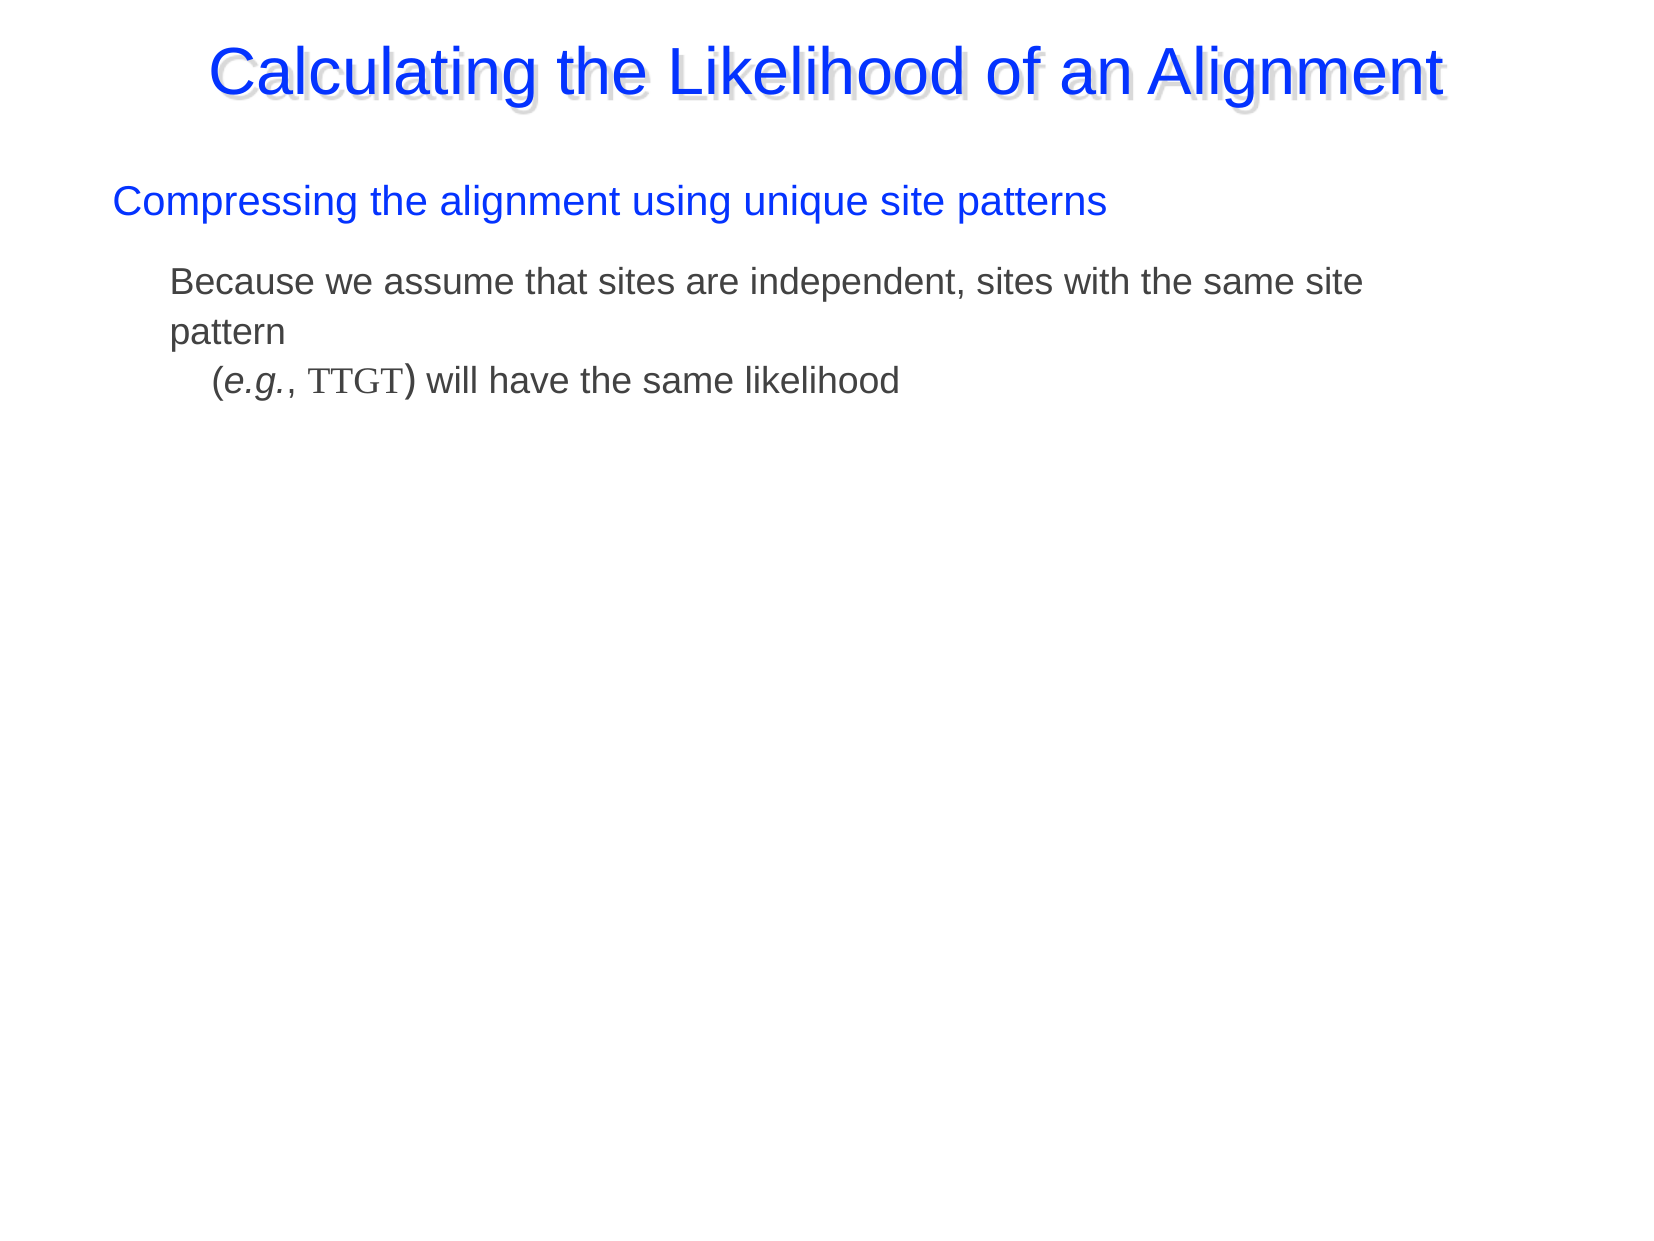

Calculating the Likelihood of an Alignment
Compressing the alignment using unique site patterns
Because we assume that sites are independent, sites with the same site pattern
 (e.g., TTGT) will have the same likelihood